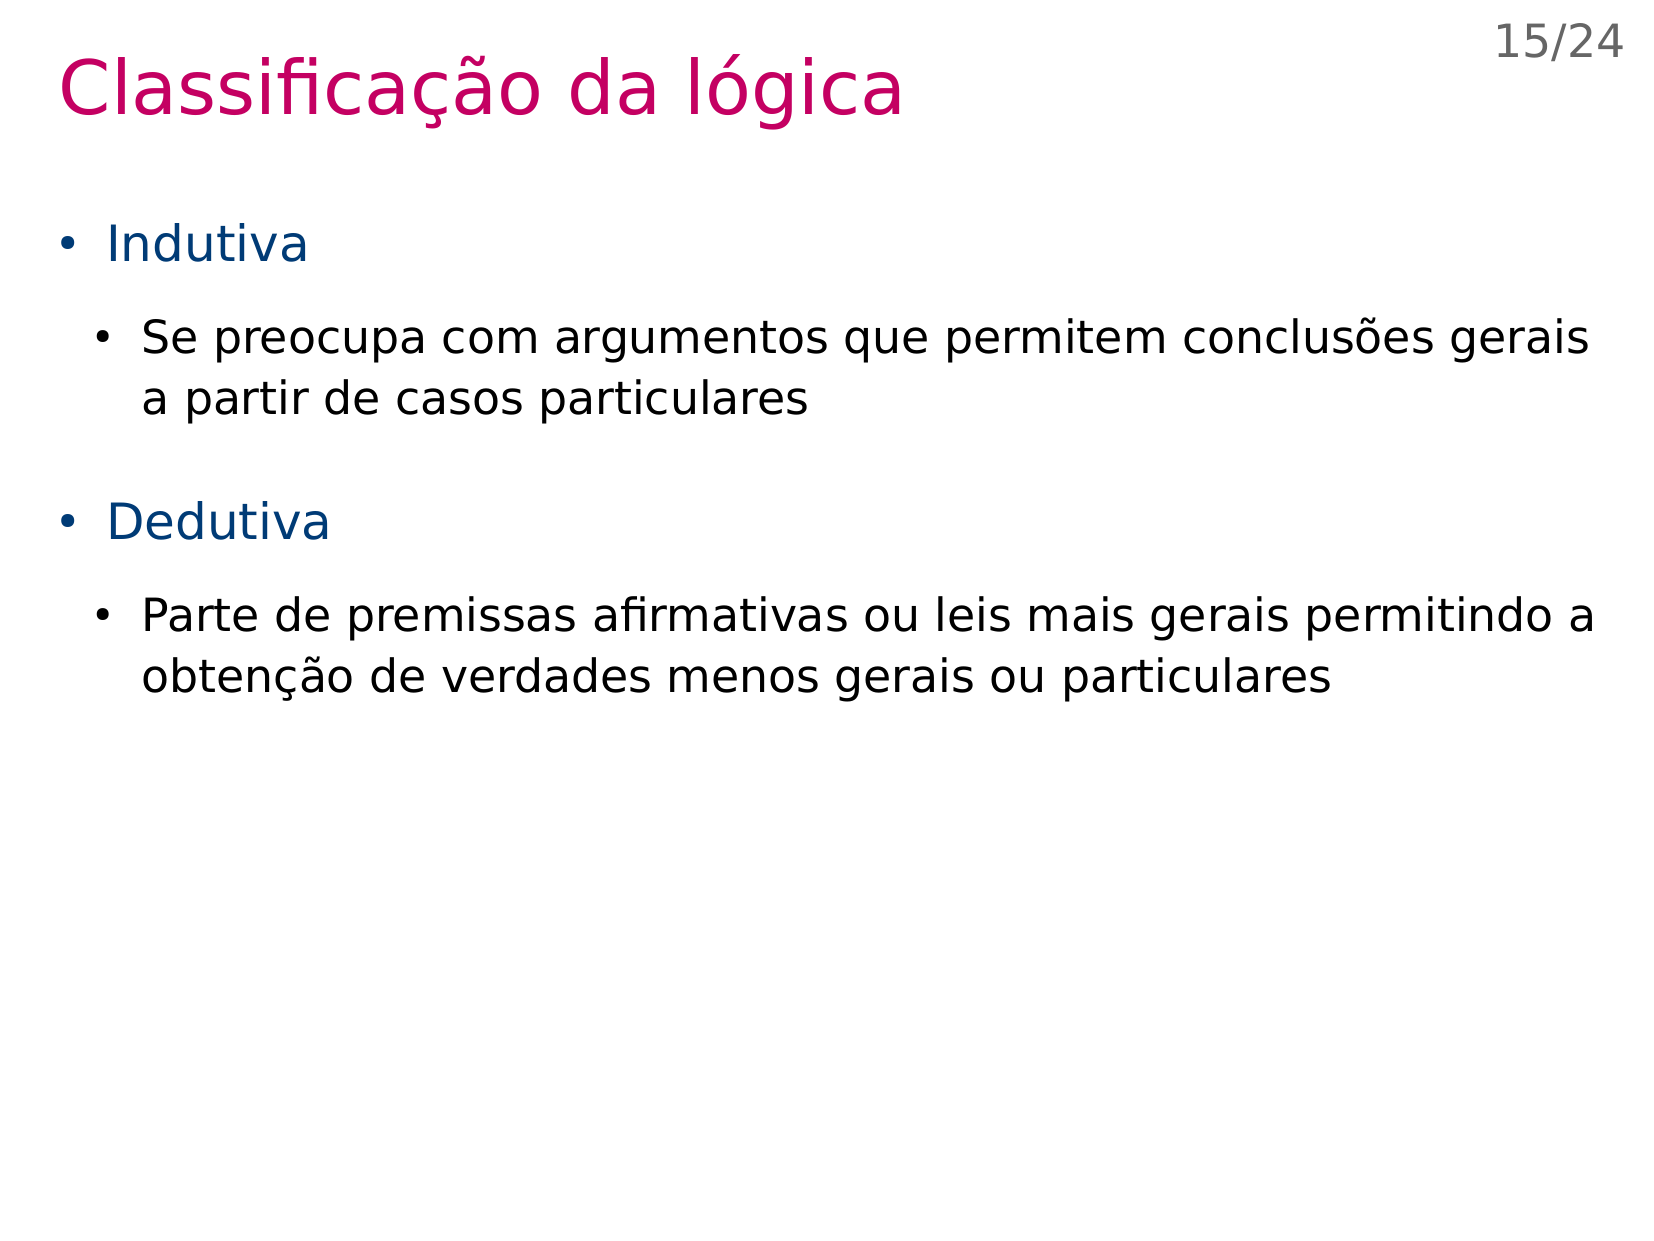

15
# Classificação da lógica
Indutiva
Se preocupa com argumentos que permitem conclusões gerais a partir de casos particulares
Dedutiva
Parte de premissas afirmativas ou leis mais gerais permitindo a obtenção de verdades menos gerais ou particulares